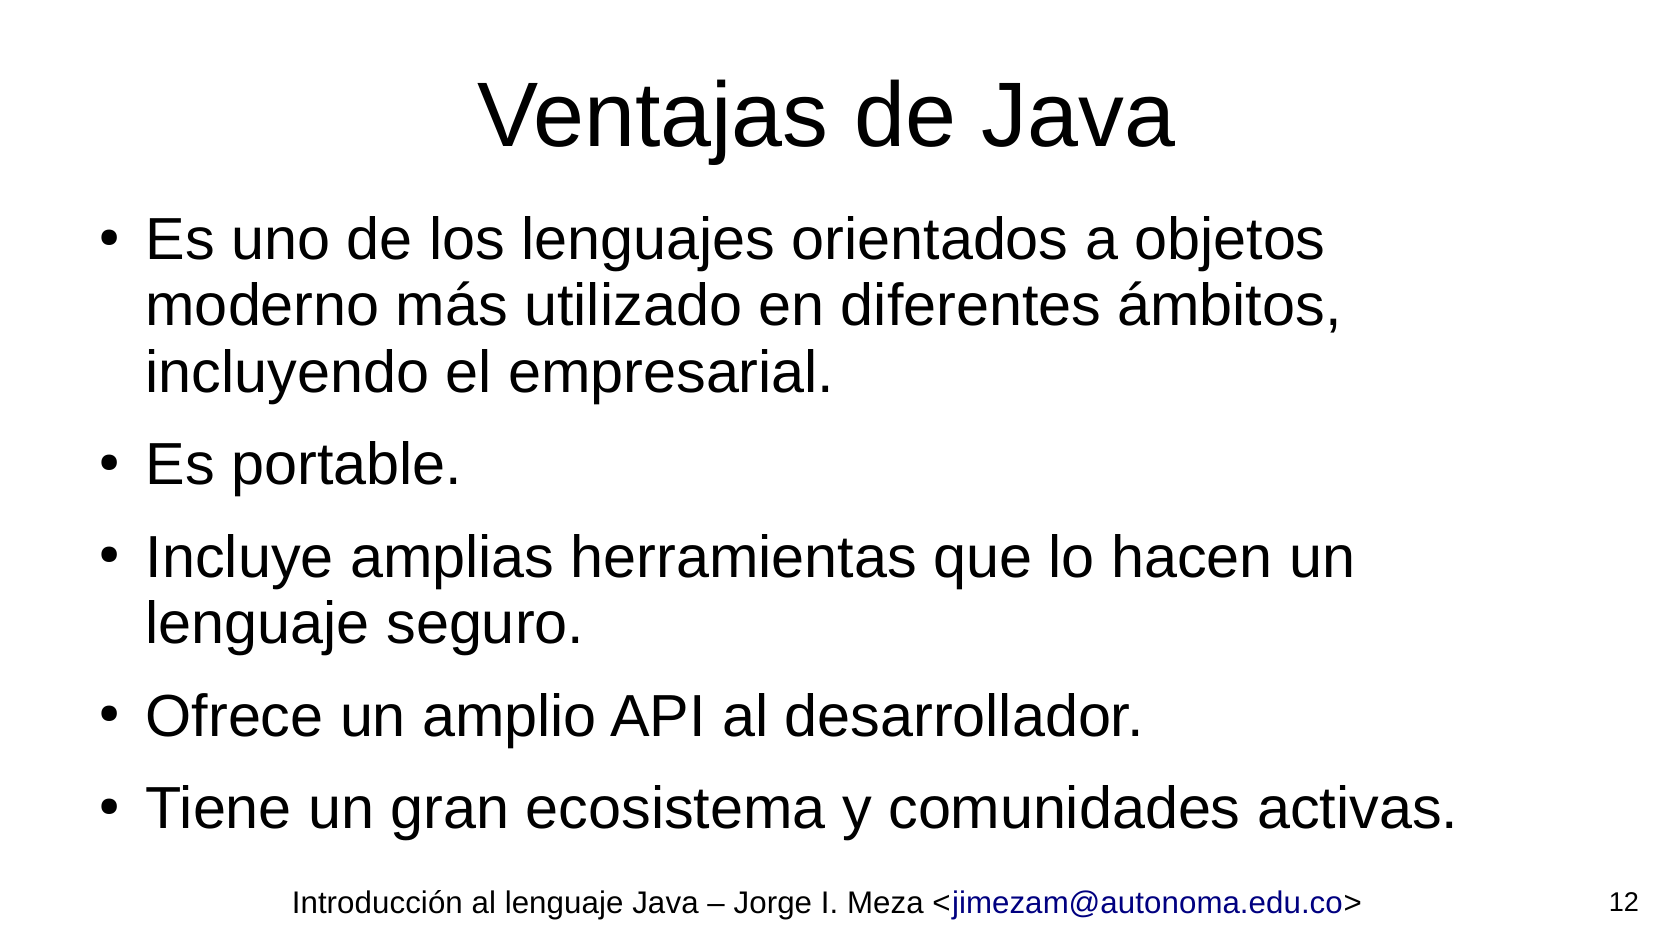

# Ventajas de Java
Es uno de los lenguajes orientados a objetos moderno más utilizado en diferentes ámbitos, incluyendo el empresarial.
Es portable.
Incluye amplias herramientas que lo hacen un lenguaje seguro.
Ofrece un amplio API al desarrollador.
Tiene un gran ecosistema y comunidades activas.